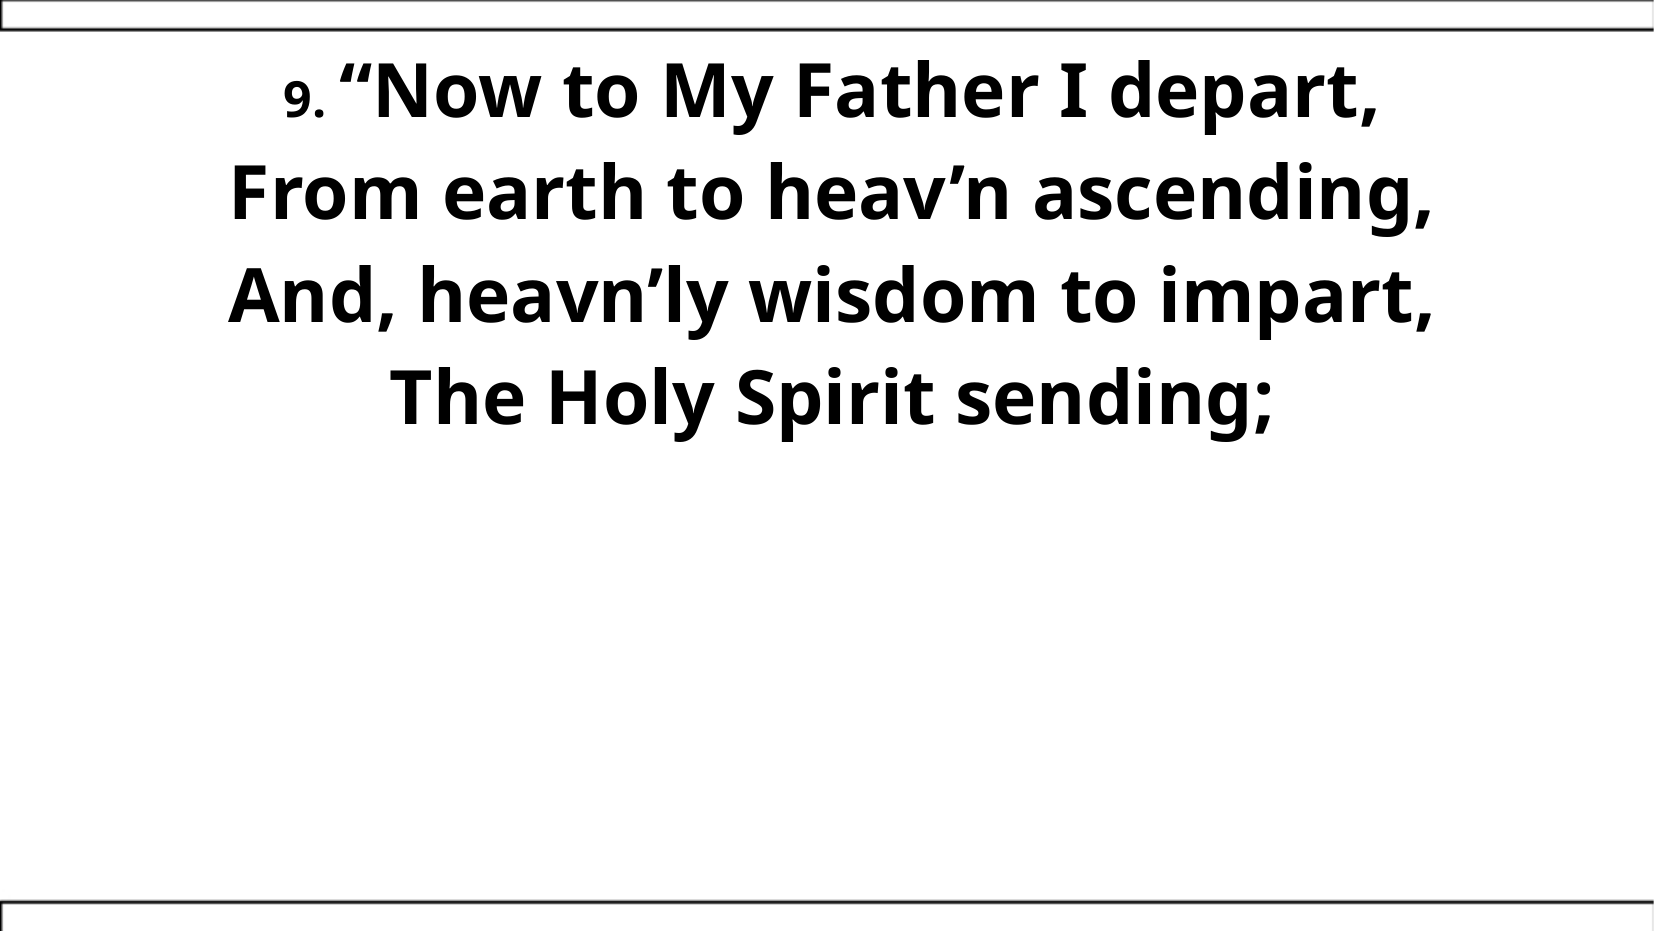

9. “Now to My Father I depart,
From earth to heav’n ascending,
And, heavn’ly wisdom to impart,
The Holy Spirit sending;